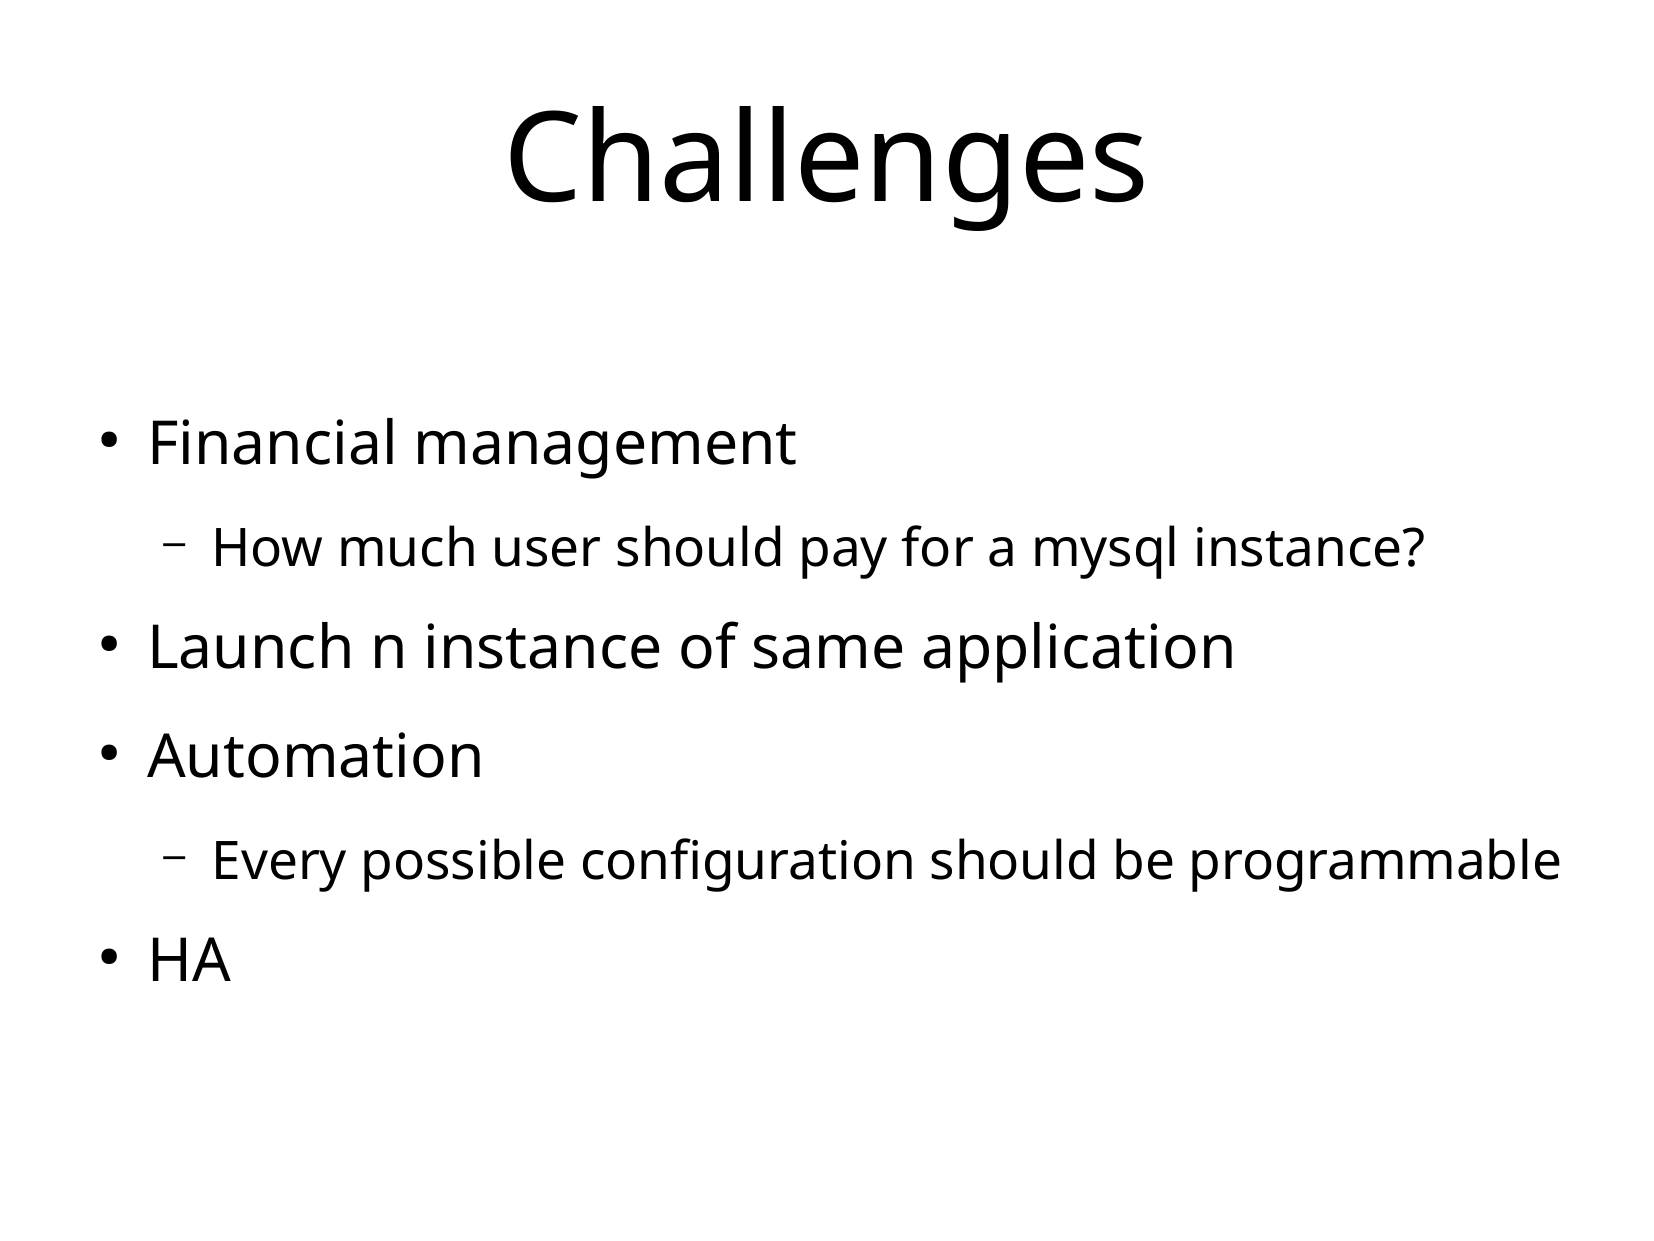

# Challenges
Financial management
How much user should pay for a mysql instance?
Launch n instance of same application
Automation
Every possible configuration should be programmable
HA